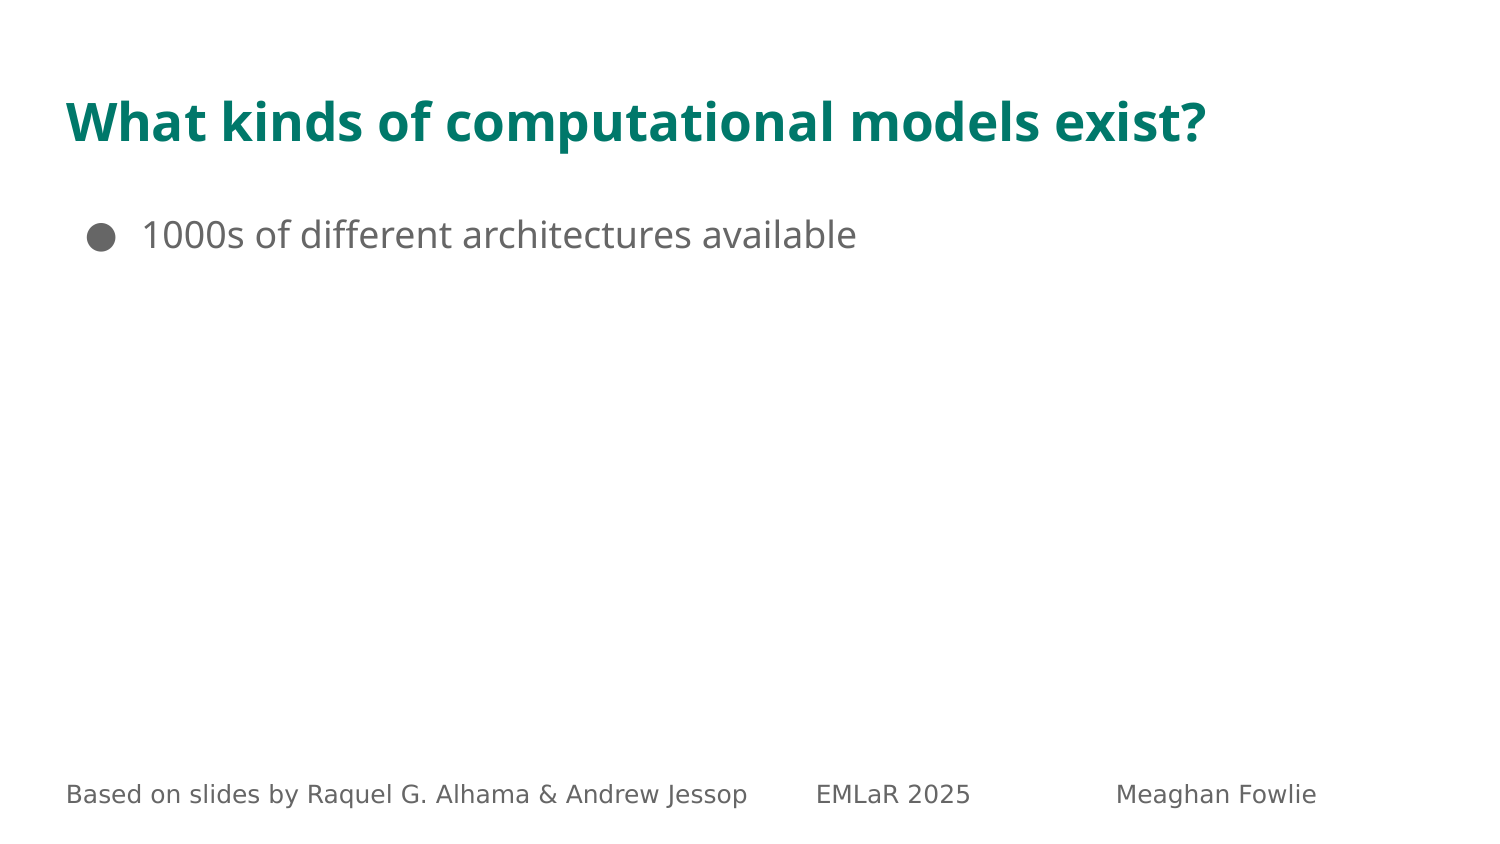

# What kinds of computational models exist?
1000s of different architectures available